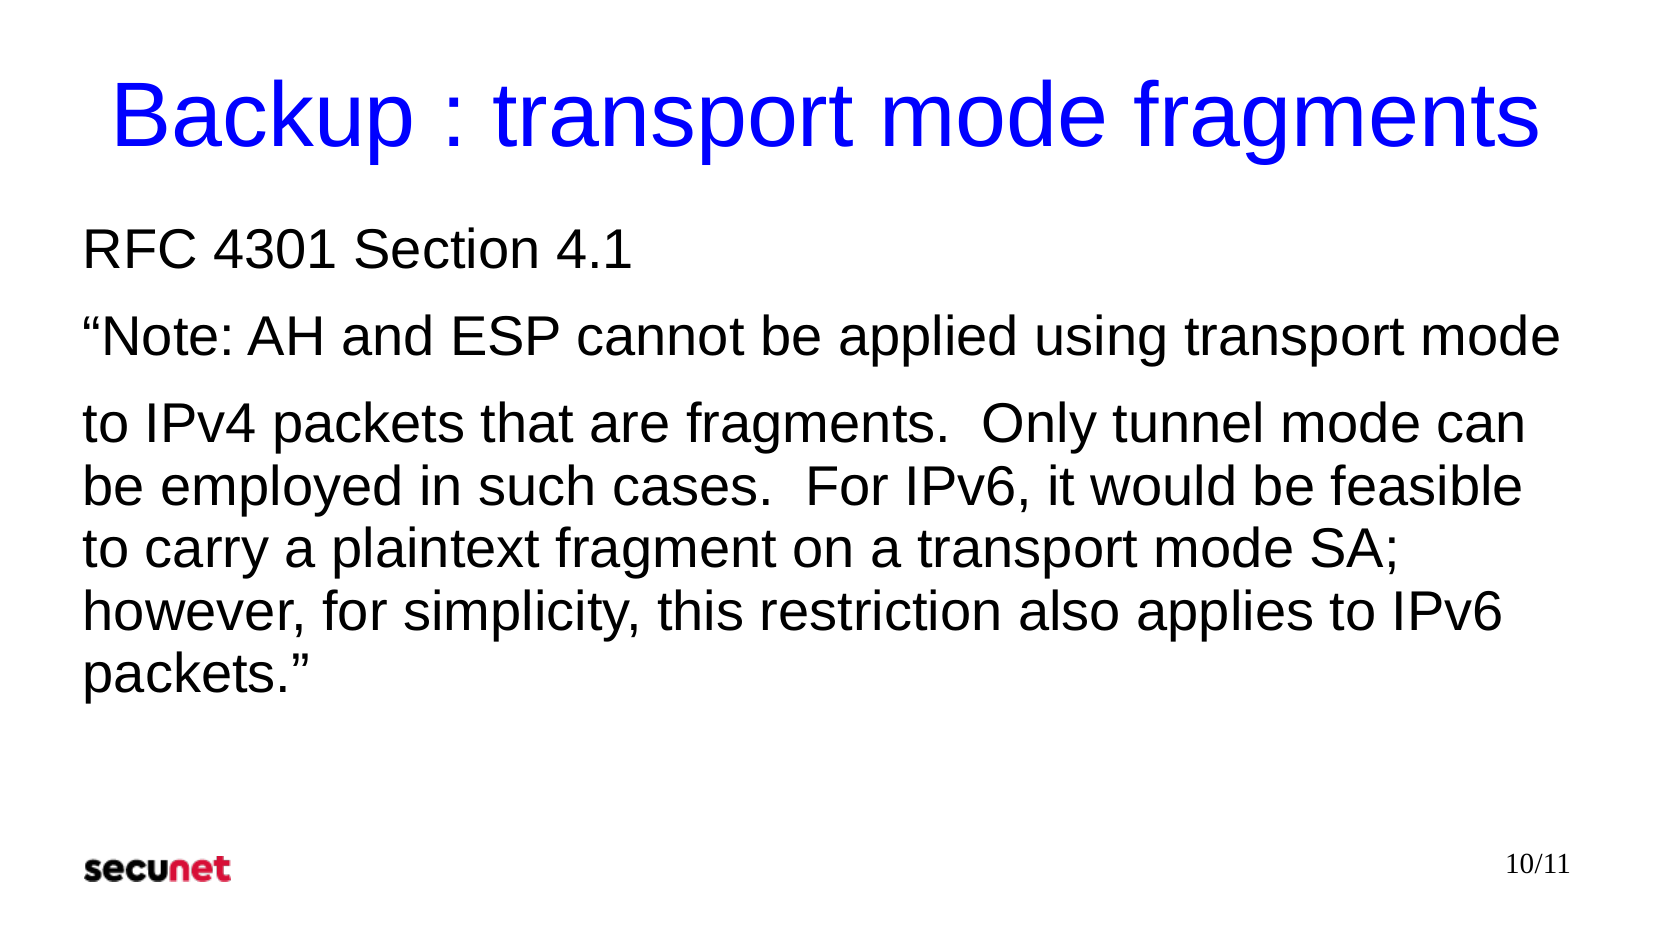

# Backup : transport mode fragments
RFC 4301 Section 4.1
“Note: AH and ESP cannot be applied using transport mode
to IPv4 packets that are fragments. Only tunnel mode can be employed in such cases. For IPv6, it would be feasible to carry a plaintext fragment on a transport mode SA; however, for simplicity, this restriction also applies to IPv6 packets.”
10